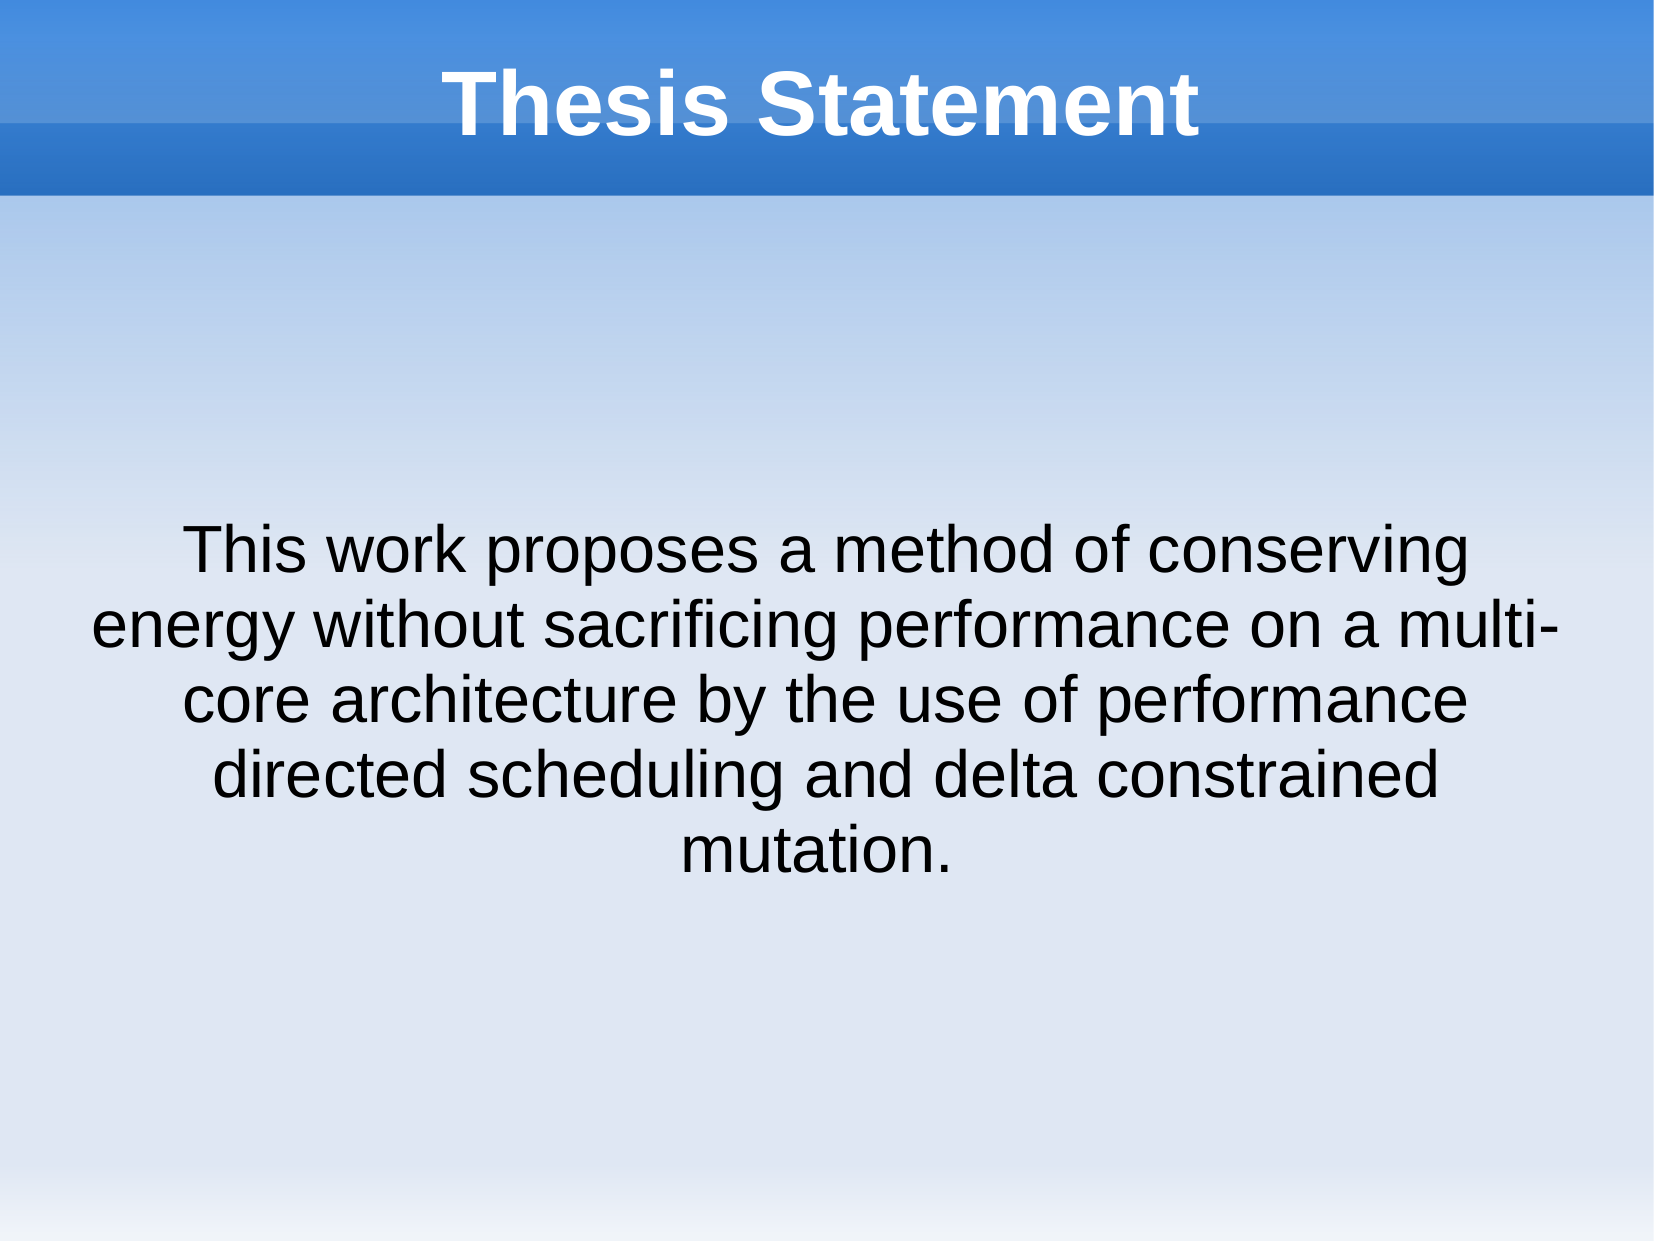

# Thesis Statement
This work proposes a method of conserving energy without sacrificing performance on a multi-core architecture by the use of performance directed scheduling and delta constrained mutation.